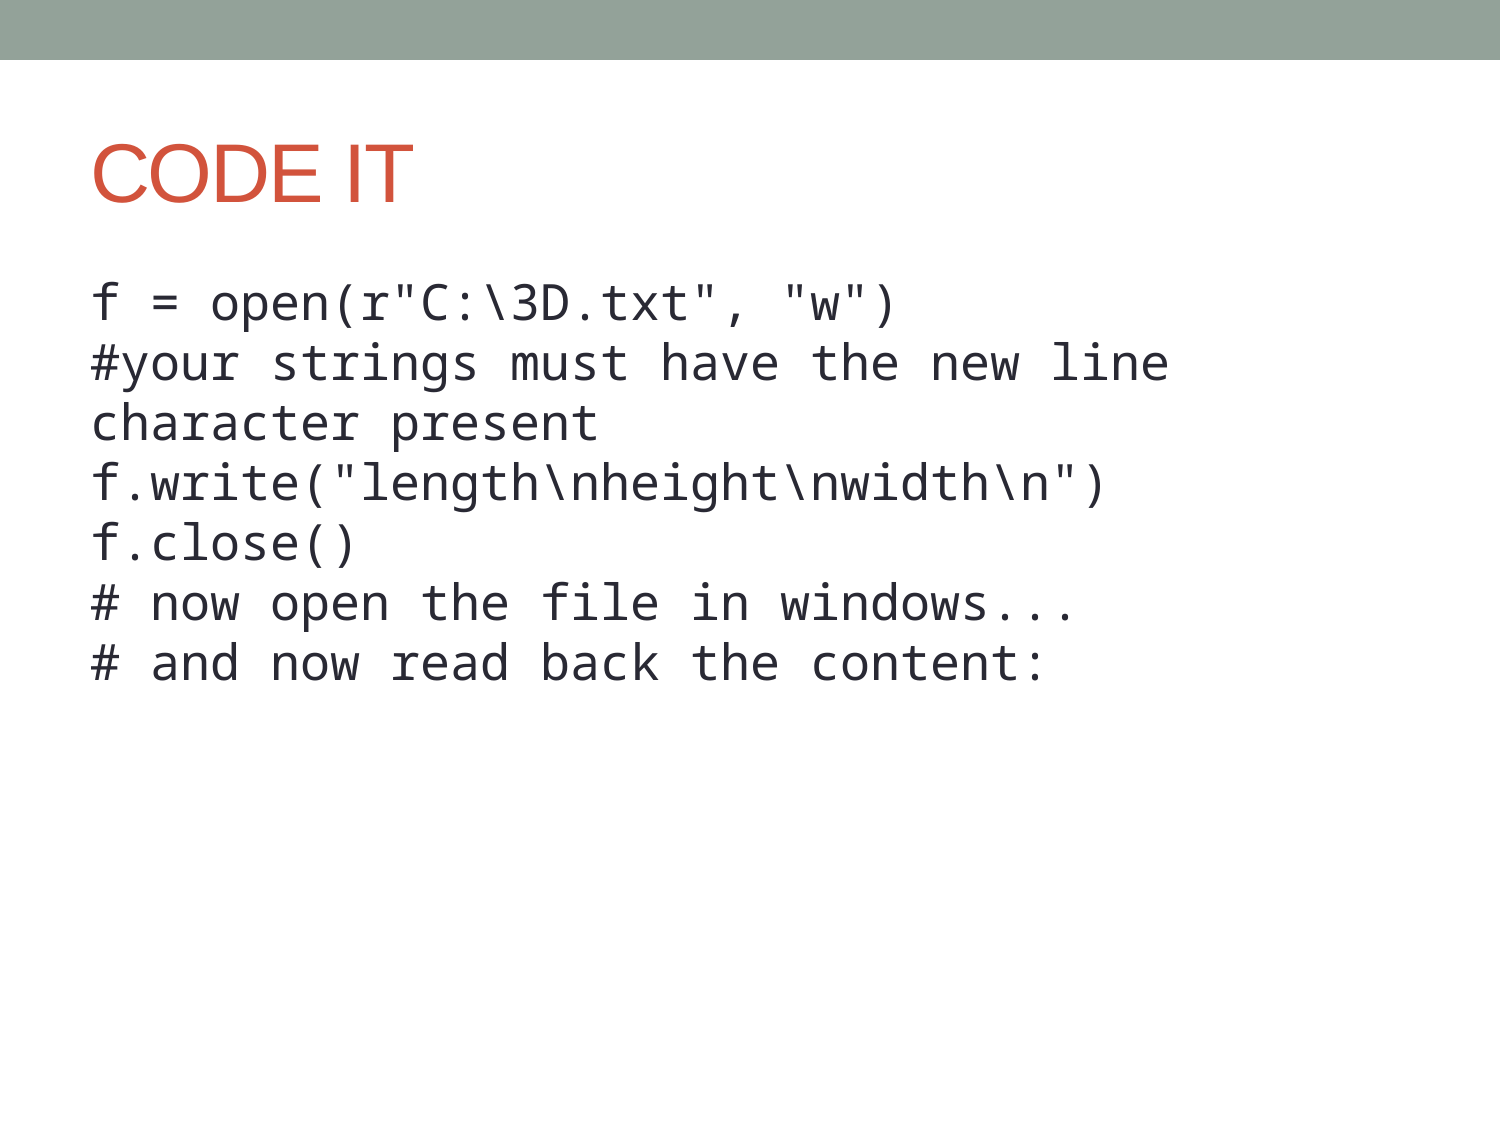

# CODE IT
f = open(r"C:\3D.txt", "w")
#your strings must have the new line character present
f.write("length\nheight\nwidth\n")
f.close()
# now open the file in windows...
# and now read back the content: